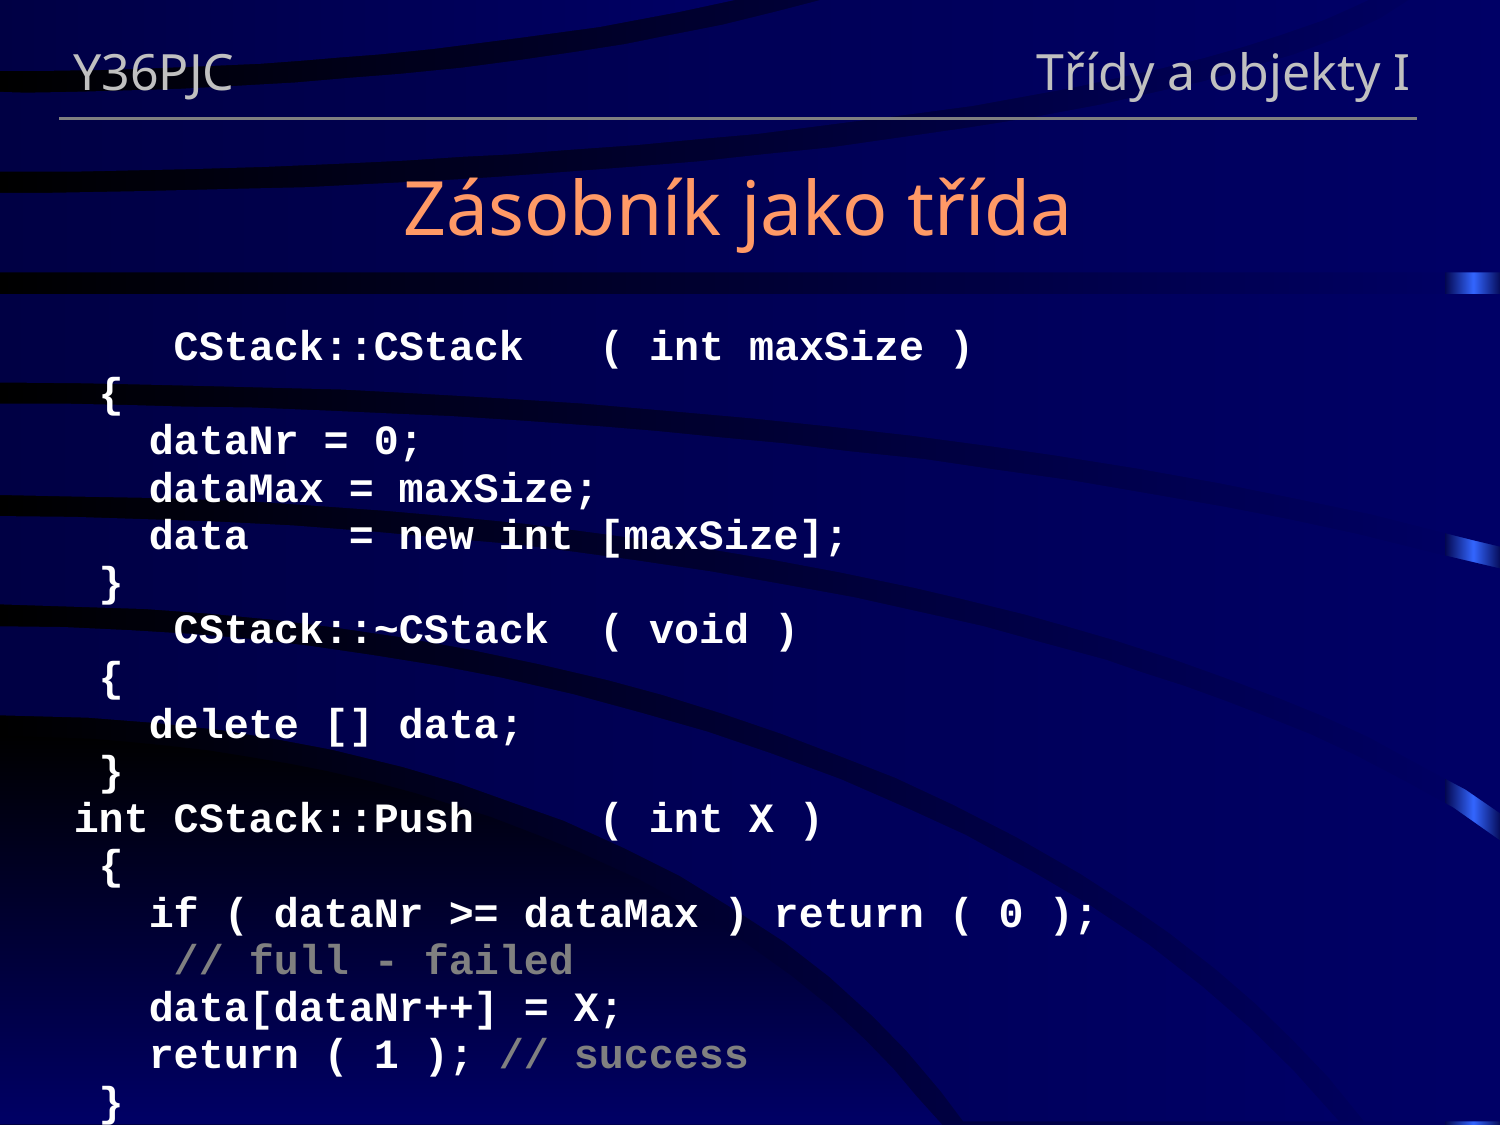

Y36PJC
Třídy a objekty I
Zásobník jako třída
 CStack::CStack ( int maxSize )
 {
 dataNr = 0;
 dataMax = maxSize;
 data = new int [maxSize];
 }
 CStack::~CStack ( void )
 {
 delete [] data;
 }
int CStack::Push ( int X )
 {
 if ( dataNr >= dataMax ) return ( 0 );
 // full - failed
 data[dataNr++] = X;
 return ( 1 ); // success
 }